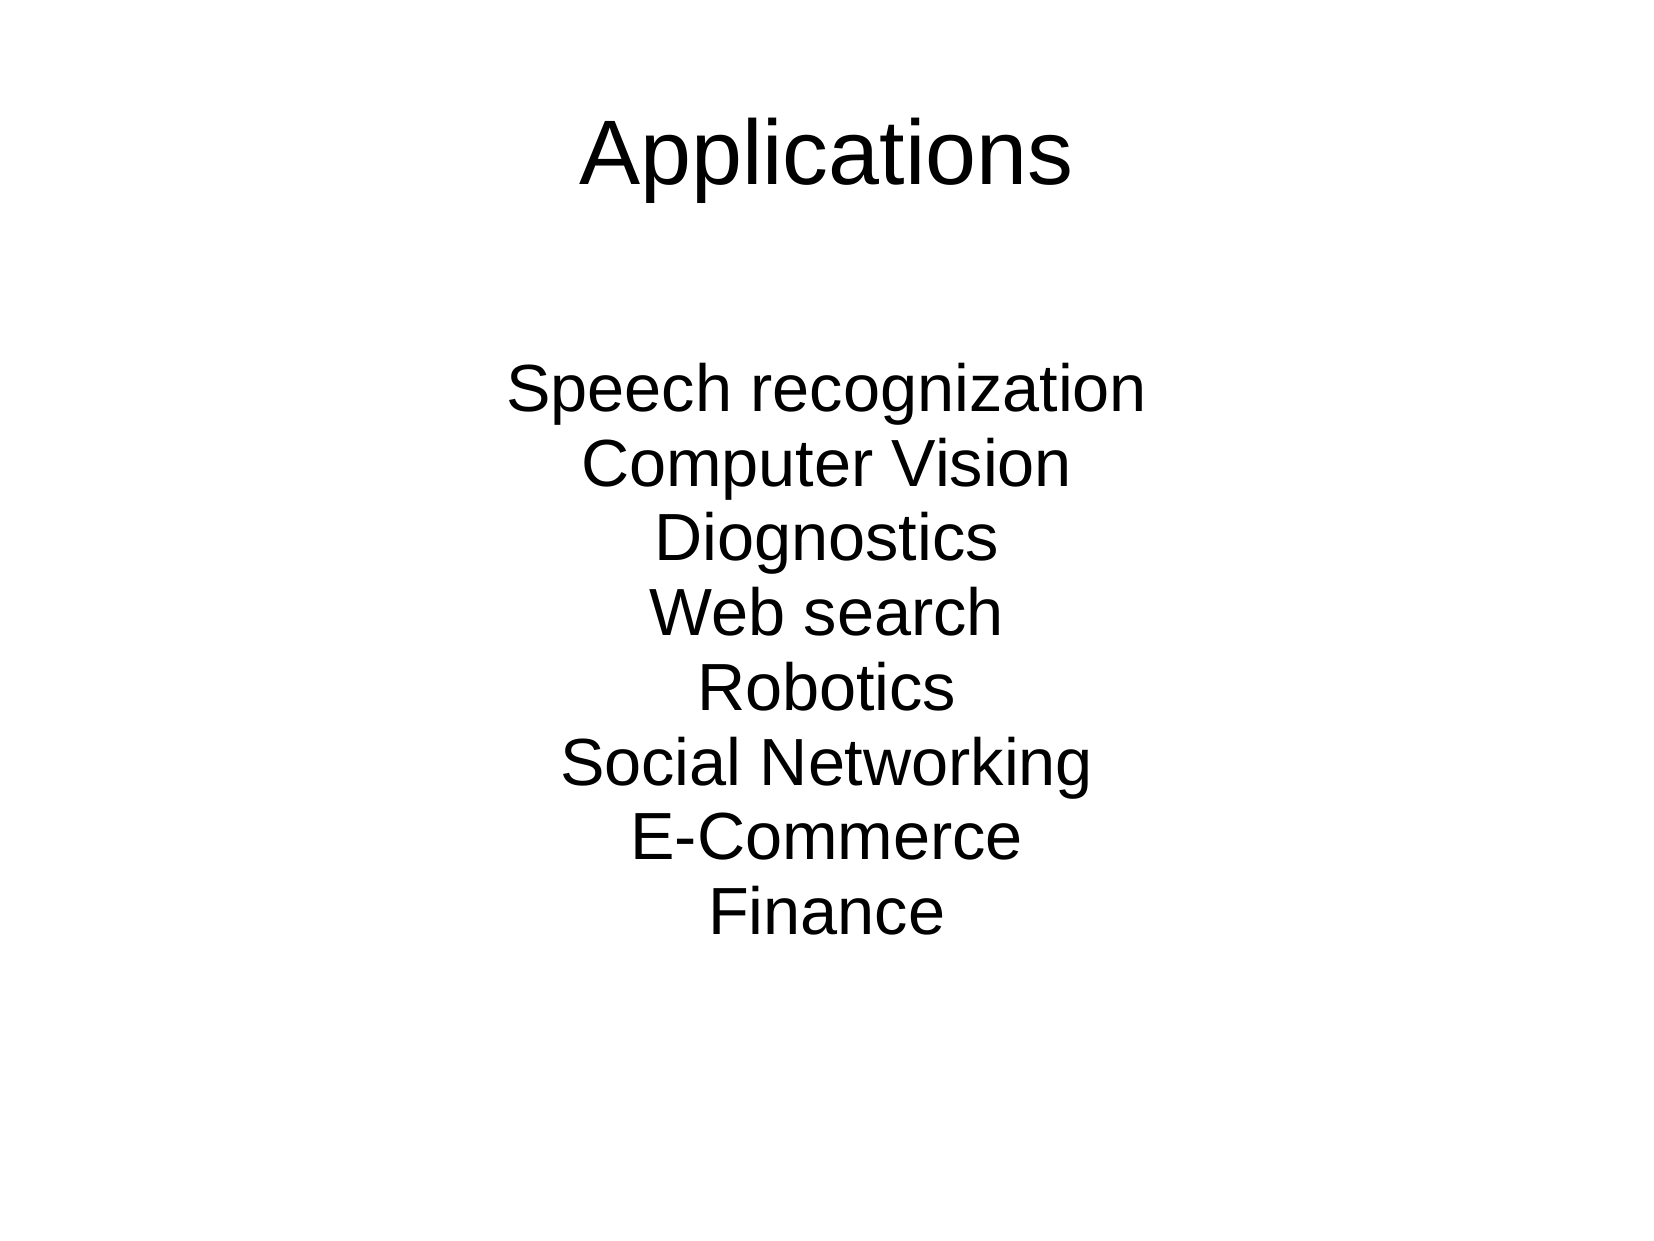

# Applications
Speech recognization
Computer Vision
Diognostics
Web search
Robotics
Social Networking
E-Commerce
Finance